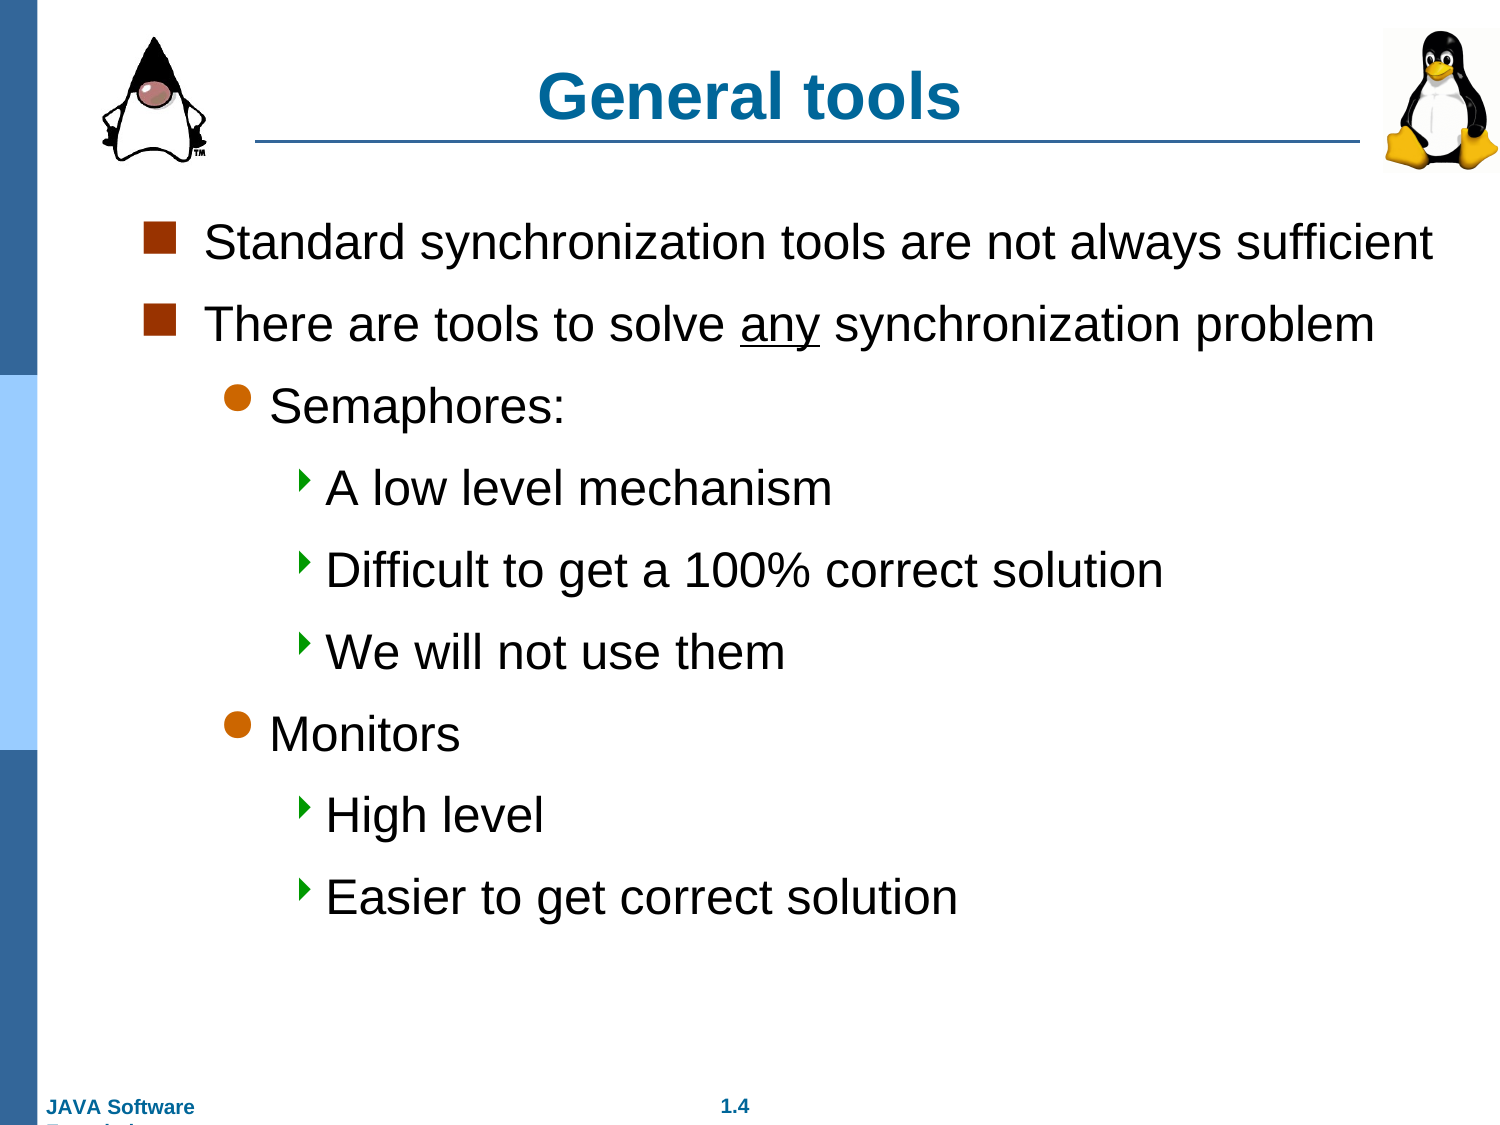

# General tools
Standard synchronization tools are not always sufficient
There are tools to solve any synchronization problem
Semaphores:
A low level mechanism
Difficult to get a 100% correct solution
We will not use them
Monitors
High level
Easier to get correct solution